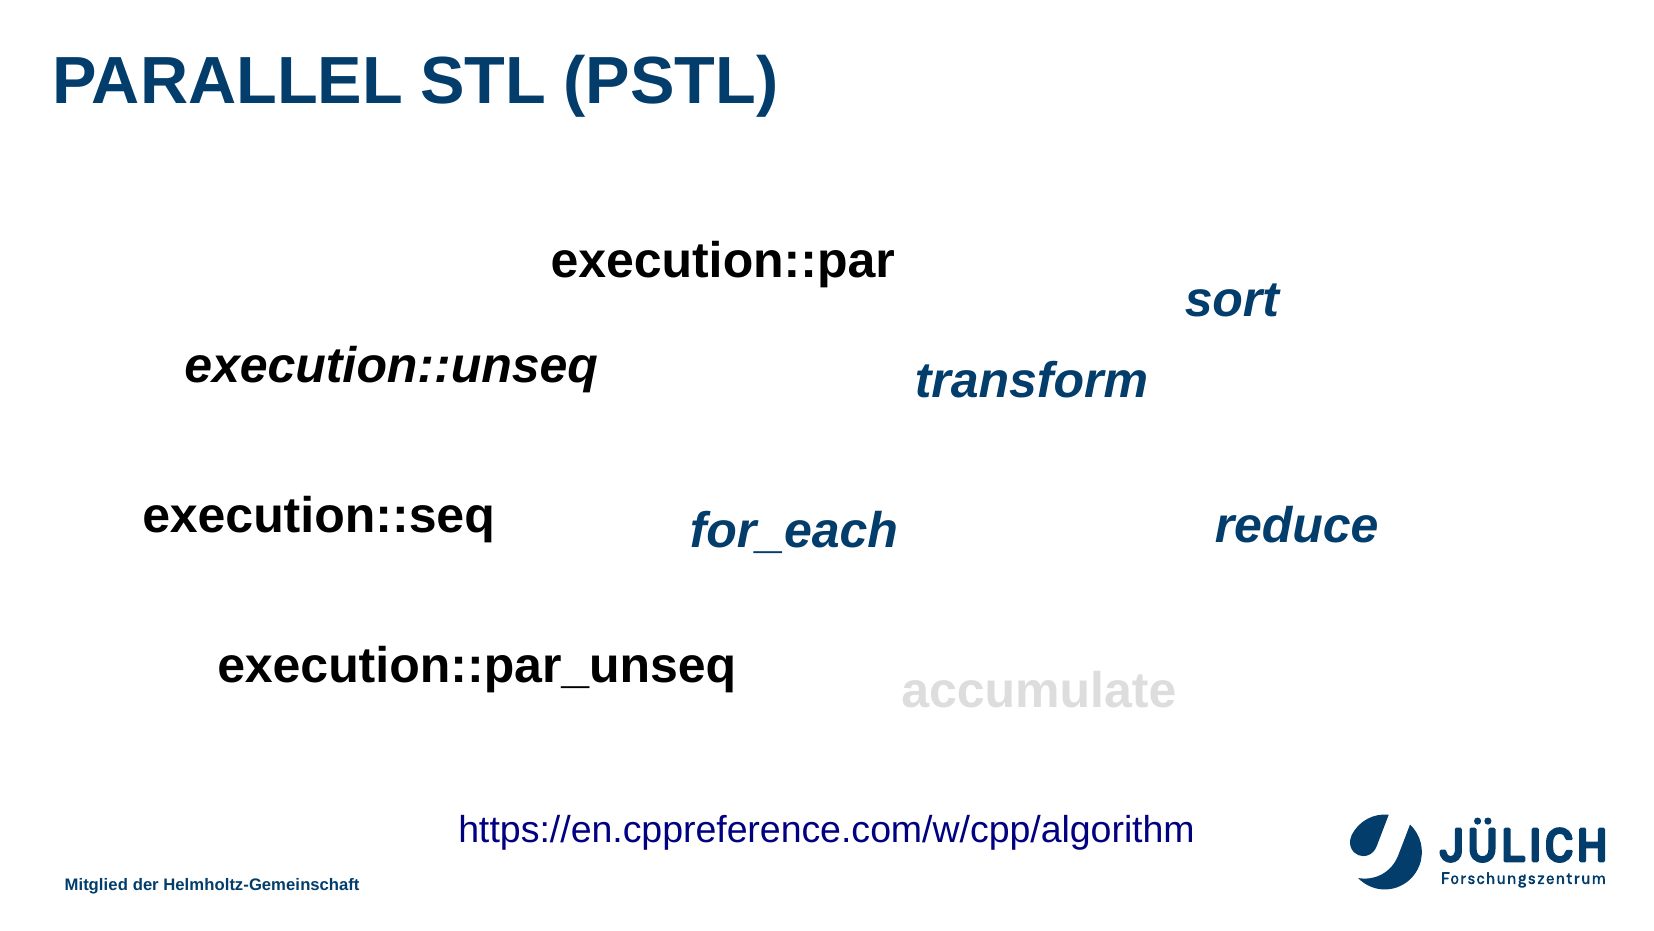

# Parallel STL (PSTL)
execution::par
sort
execution::unseq
transform
execution::seq
for_each
reduce
execution::par_unseq
accumulate
https://en.cppreference.com/w/cpp/algorithm